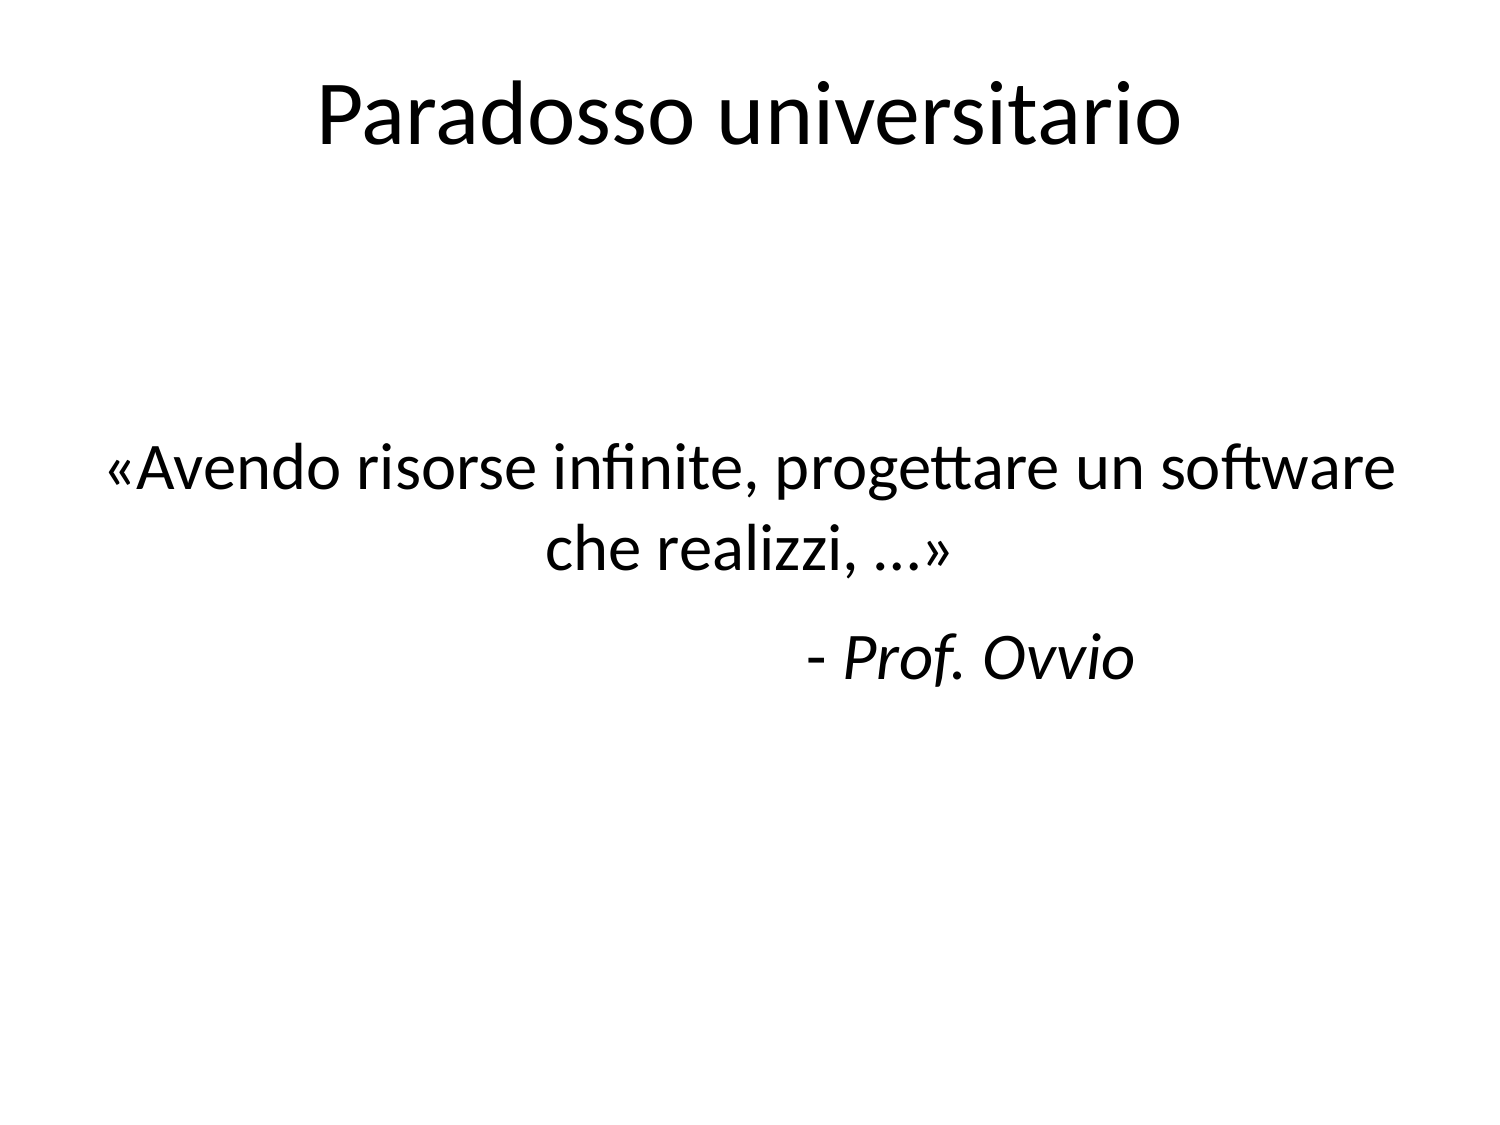

# Paradosso universitario
«Avendo risorse infinite, progettare un software che realizzi, …»
						- Prof. Ovvio